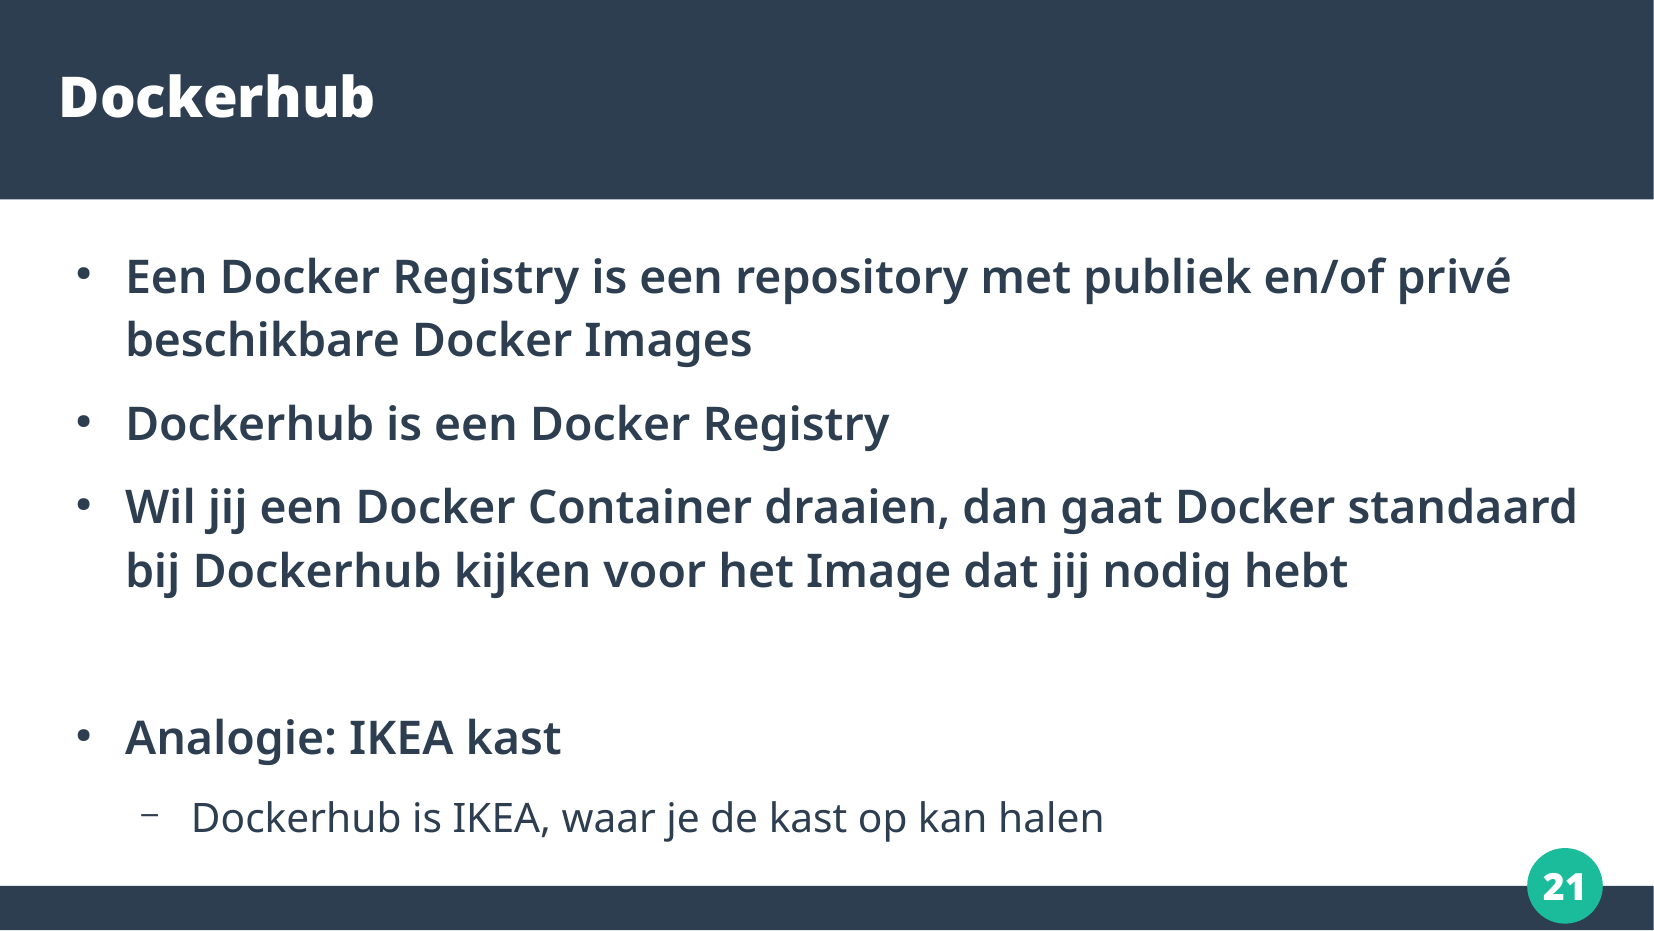

# Dockerhub
Een Docker Registry is een repository met publiek en/of privé beschikbare Docker Images
Dockerhub is een Docker Registry
Wil jij een Docker Container draaien, dan gaat Docker standaard bij Dockerhub kijken voor het Image dat jij nodig hebt
Analogie: IKEA kast
Dockerhub is IKEA, waar je de kast op kan halen